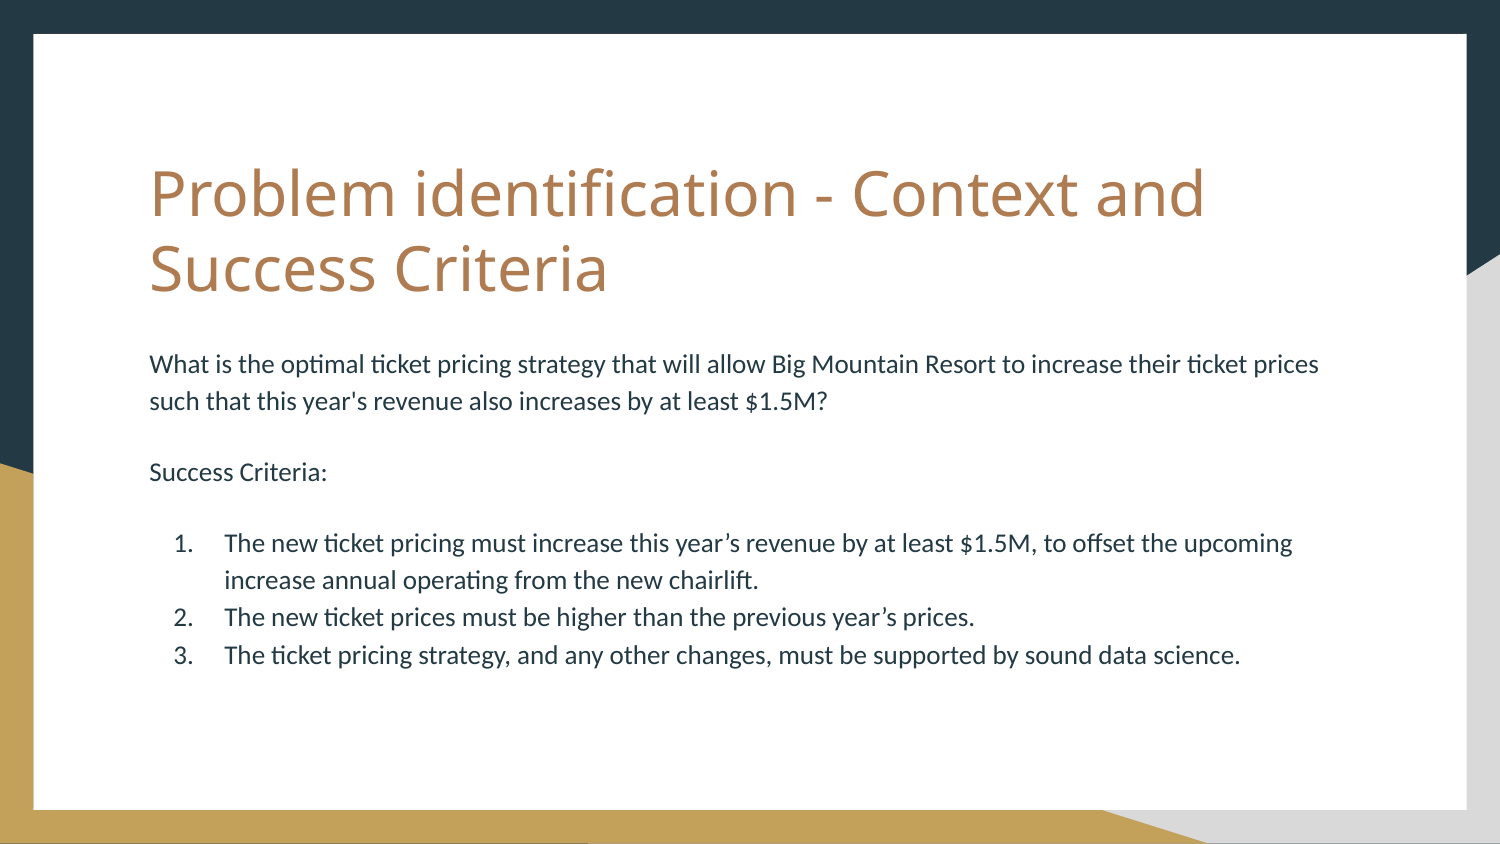

# Problem identification - Context and Success Criteria
What is the optimal ticket pricing strategy that will allow Big Mountain Resort to increase their ticket prices such that this year's revenue also increases by at least $1.5M?
Success Criteria:
The new ticket pricing must increase this year’s revenue by at least $1.5M, to offset the upcoming increase annual operating from the new chairlift.
The new ticket prices must be higher than the previous year’s prices.
The ticket pricing strategy, and any other changes, must be supported by sound data science.